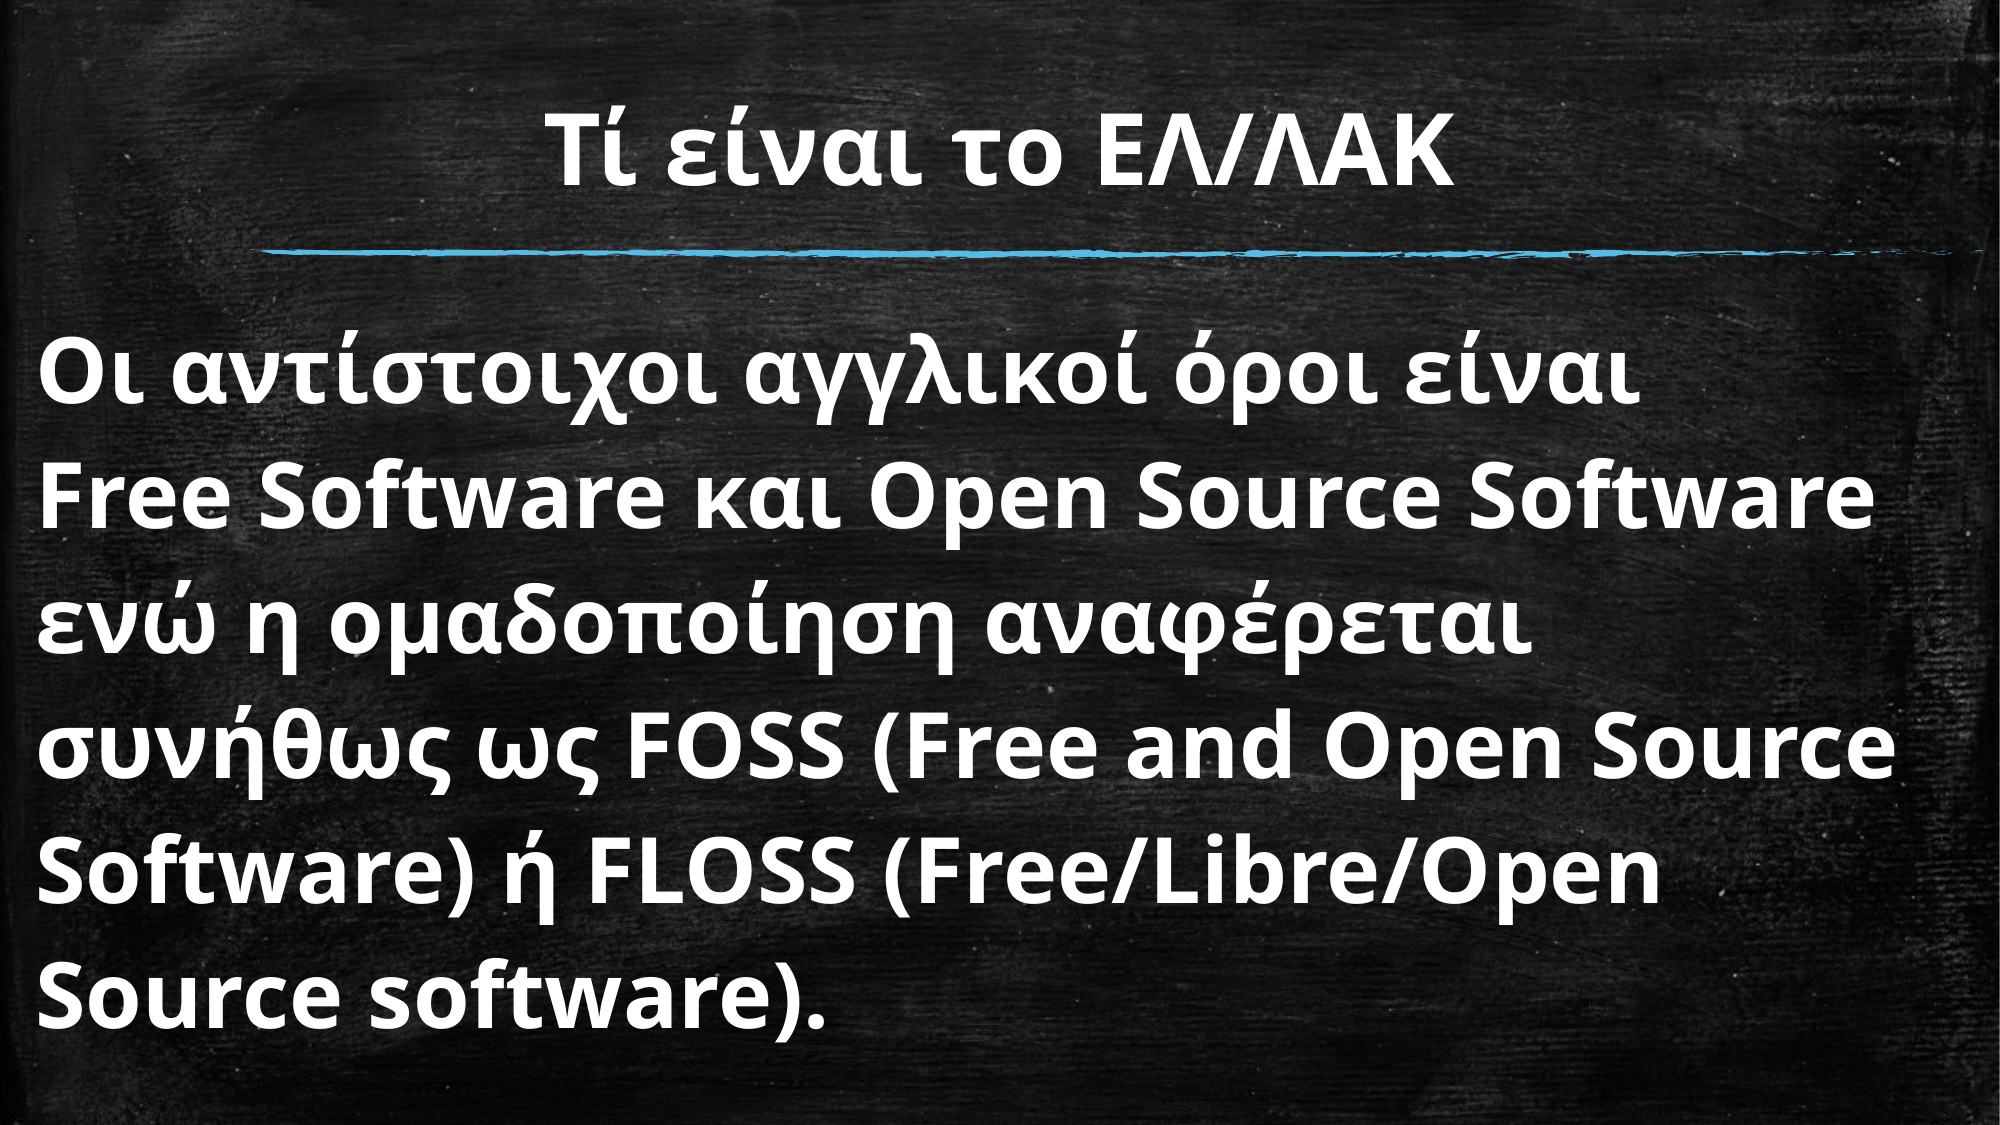

# Τί είναι το ΕΛ/ΛΑΚ
Οι αντίστοιχοι αγγλικοί όροι είναι
Free Software και Open Source Software ενώ η ομαδοποίηση αναφέρεται συνήθως ως FOSS (Free and Open Source Software) ή FLOSS (Free/Libre/Open Source software).